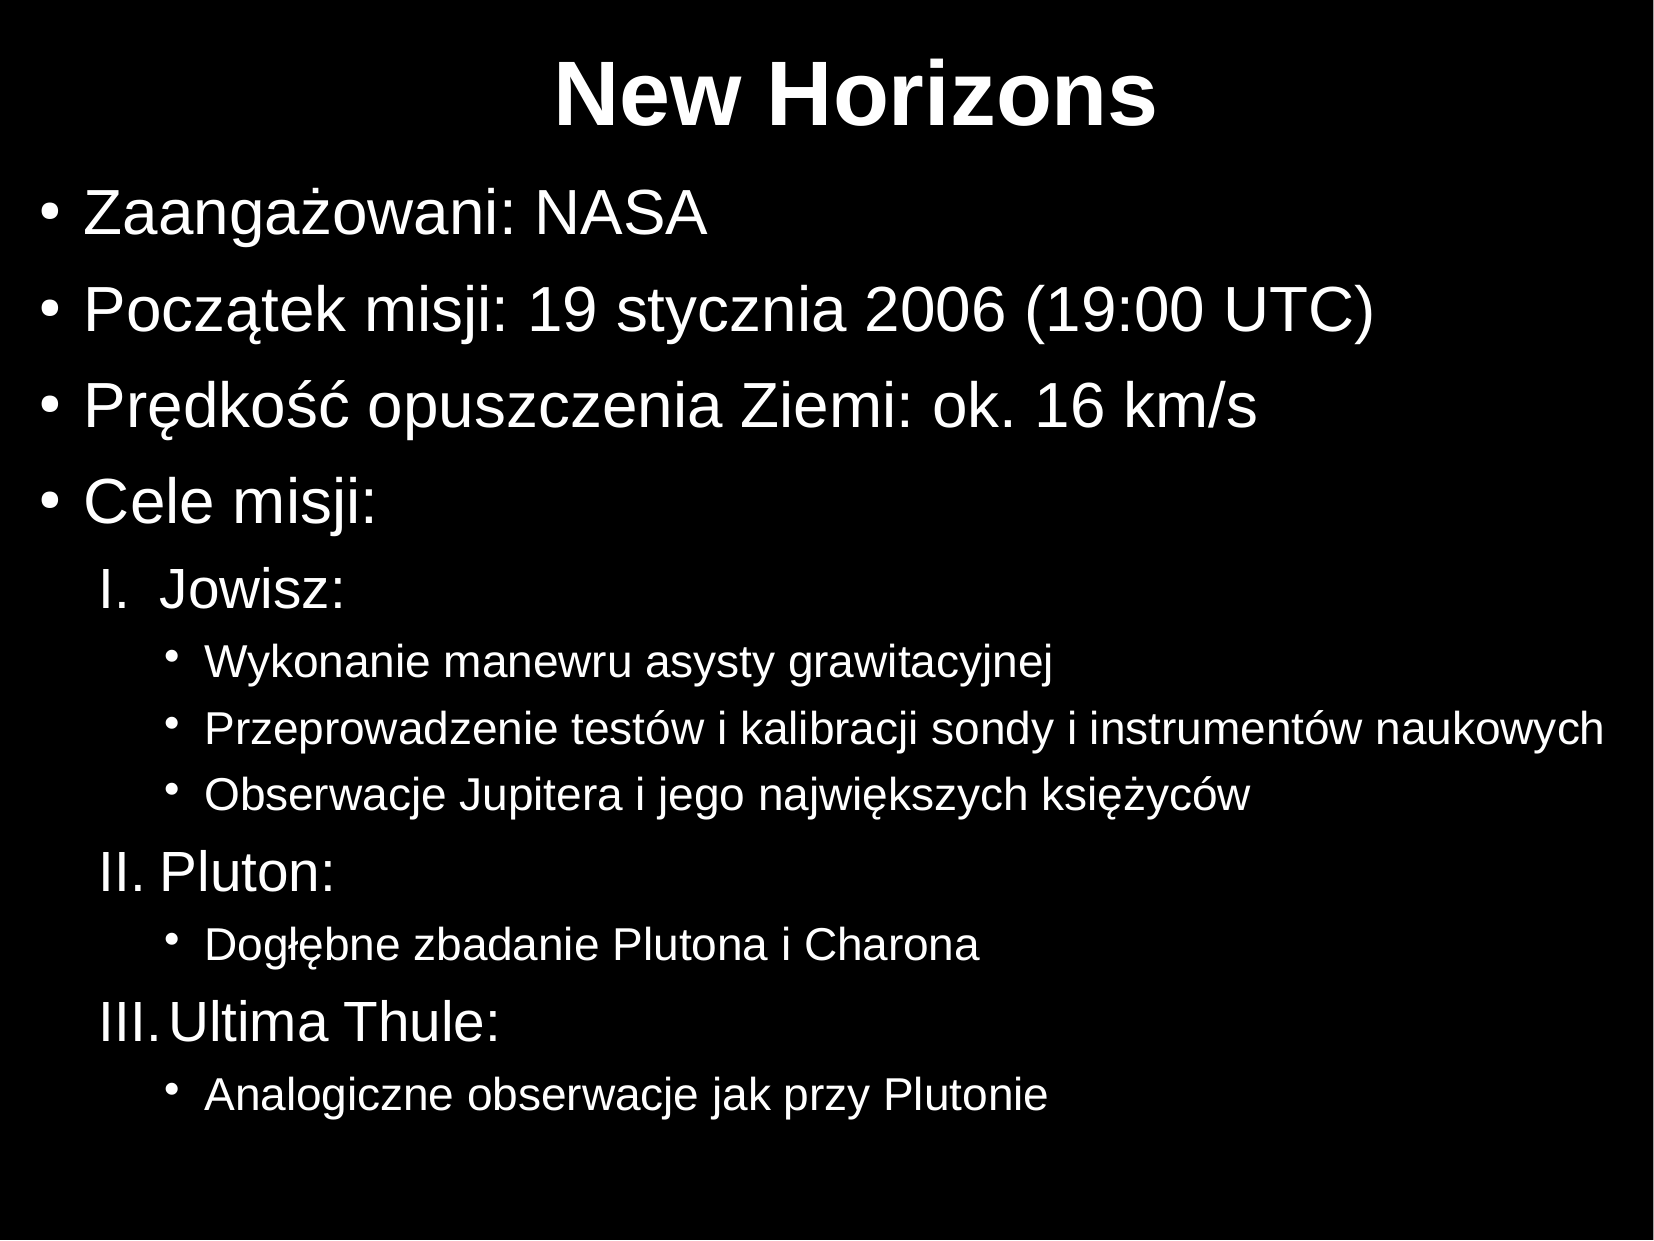

# New Horizons
Zaangażowani: NASA
Początek misji: 19 stycznia 2006 (19:00 UTC)
Prędkość opuszczenia Ziemi: ok. 16 km/s
Cele misji:
 Jowisz:
Wykonanie manewru asysty grawitacyjnej
Przeprowadzenie testów i kalibracji sondy i instrumentów naukowych
Obserwacje Jupitera i jego największych księżyców
 Pluton:
Dogłębne zbadanie Plutona i Charona
 Ultima Thule:
Analogiczne obserwacje jak przy Plutonie